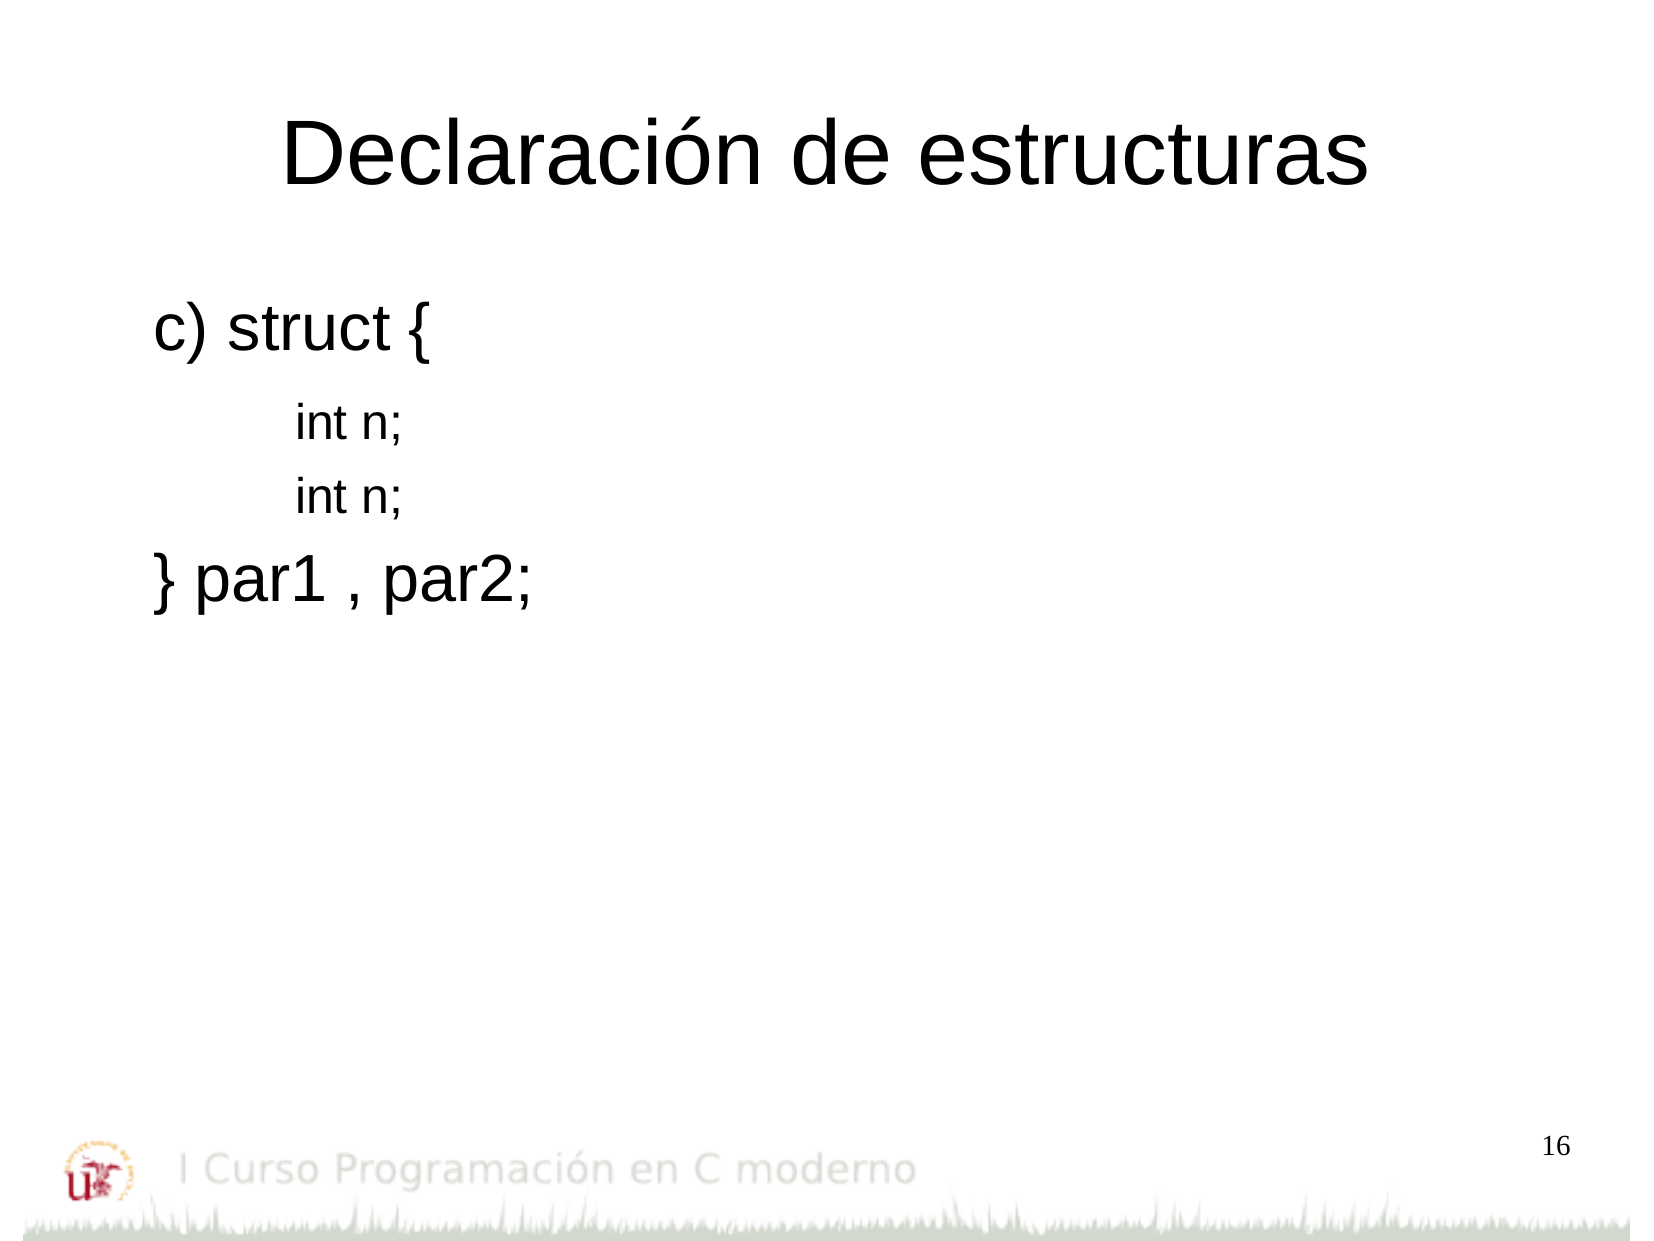

# Declaración de estructuras
c) struct {
int n;
int n;
} par1 , par2;
16